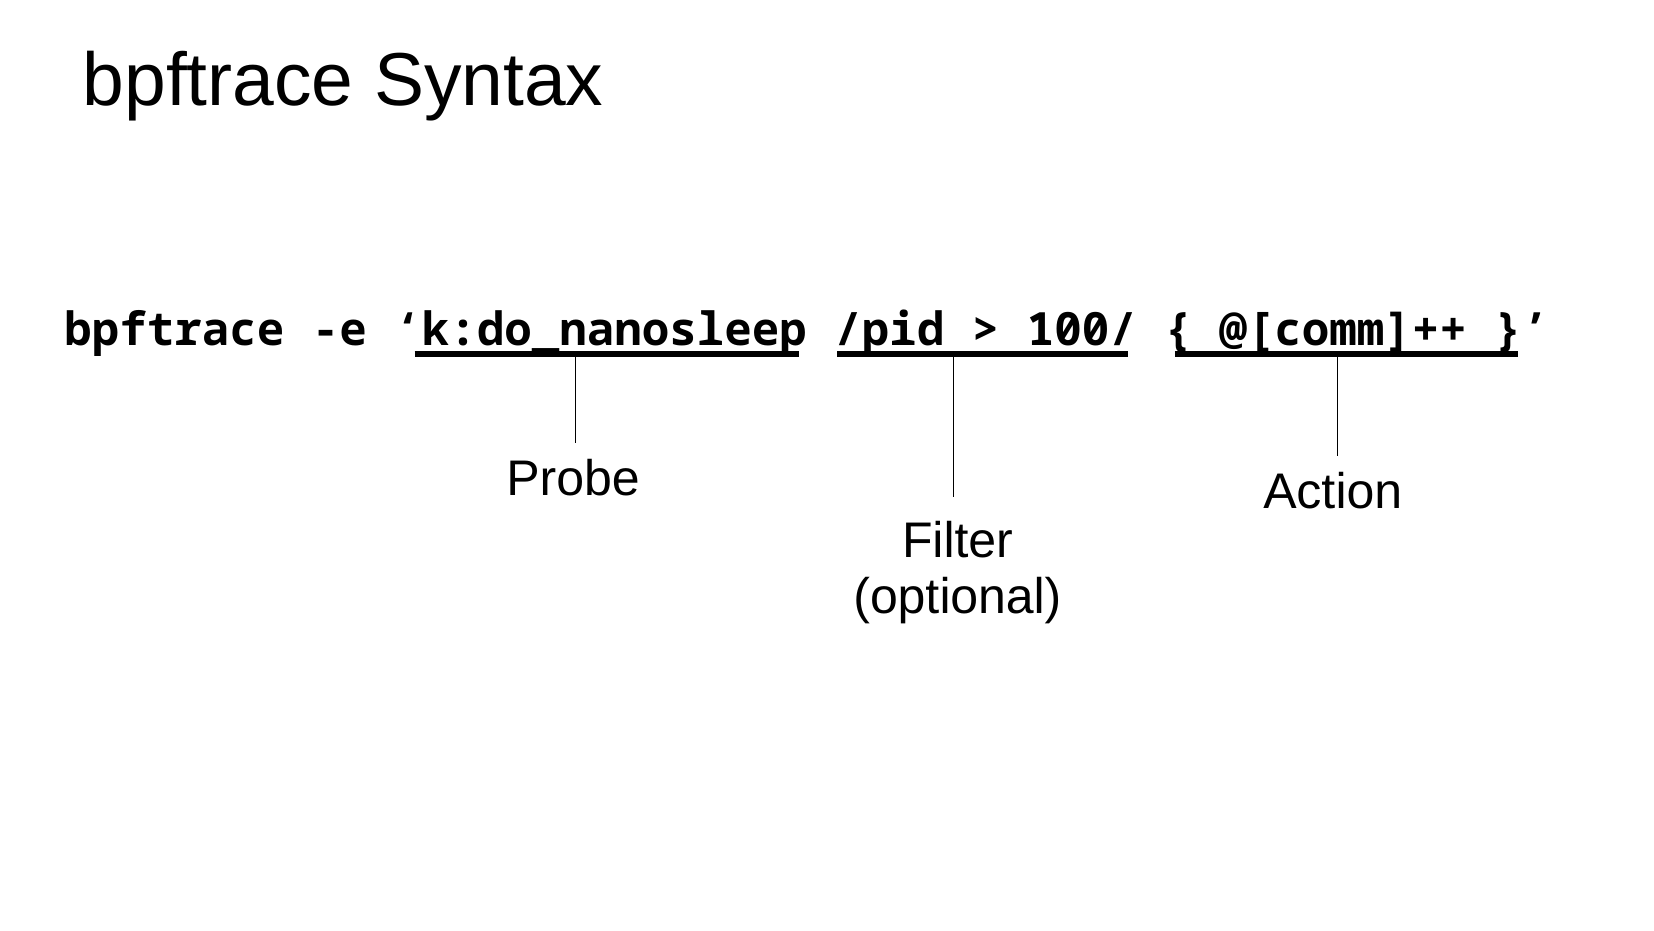

# bpftrace Syntax
bpftrace -e ‘k:do_nanosleep /pid > 100/ { @[comm]++ }’
Probe
Action
Filter
(optional)